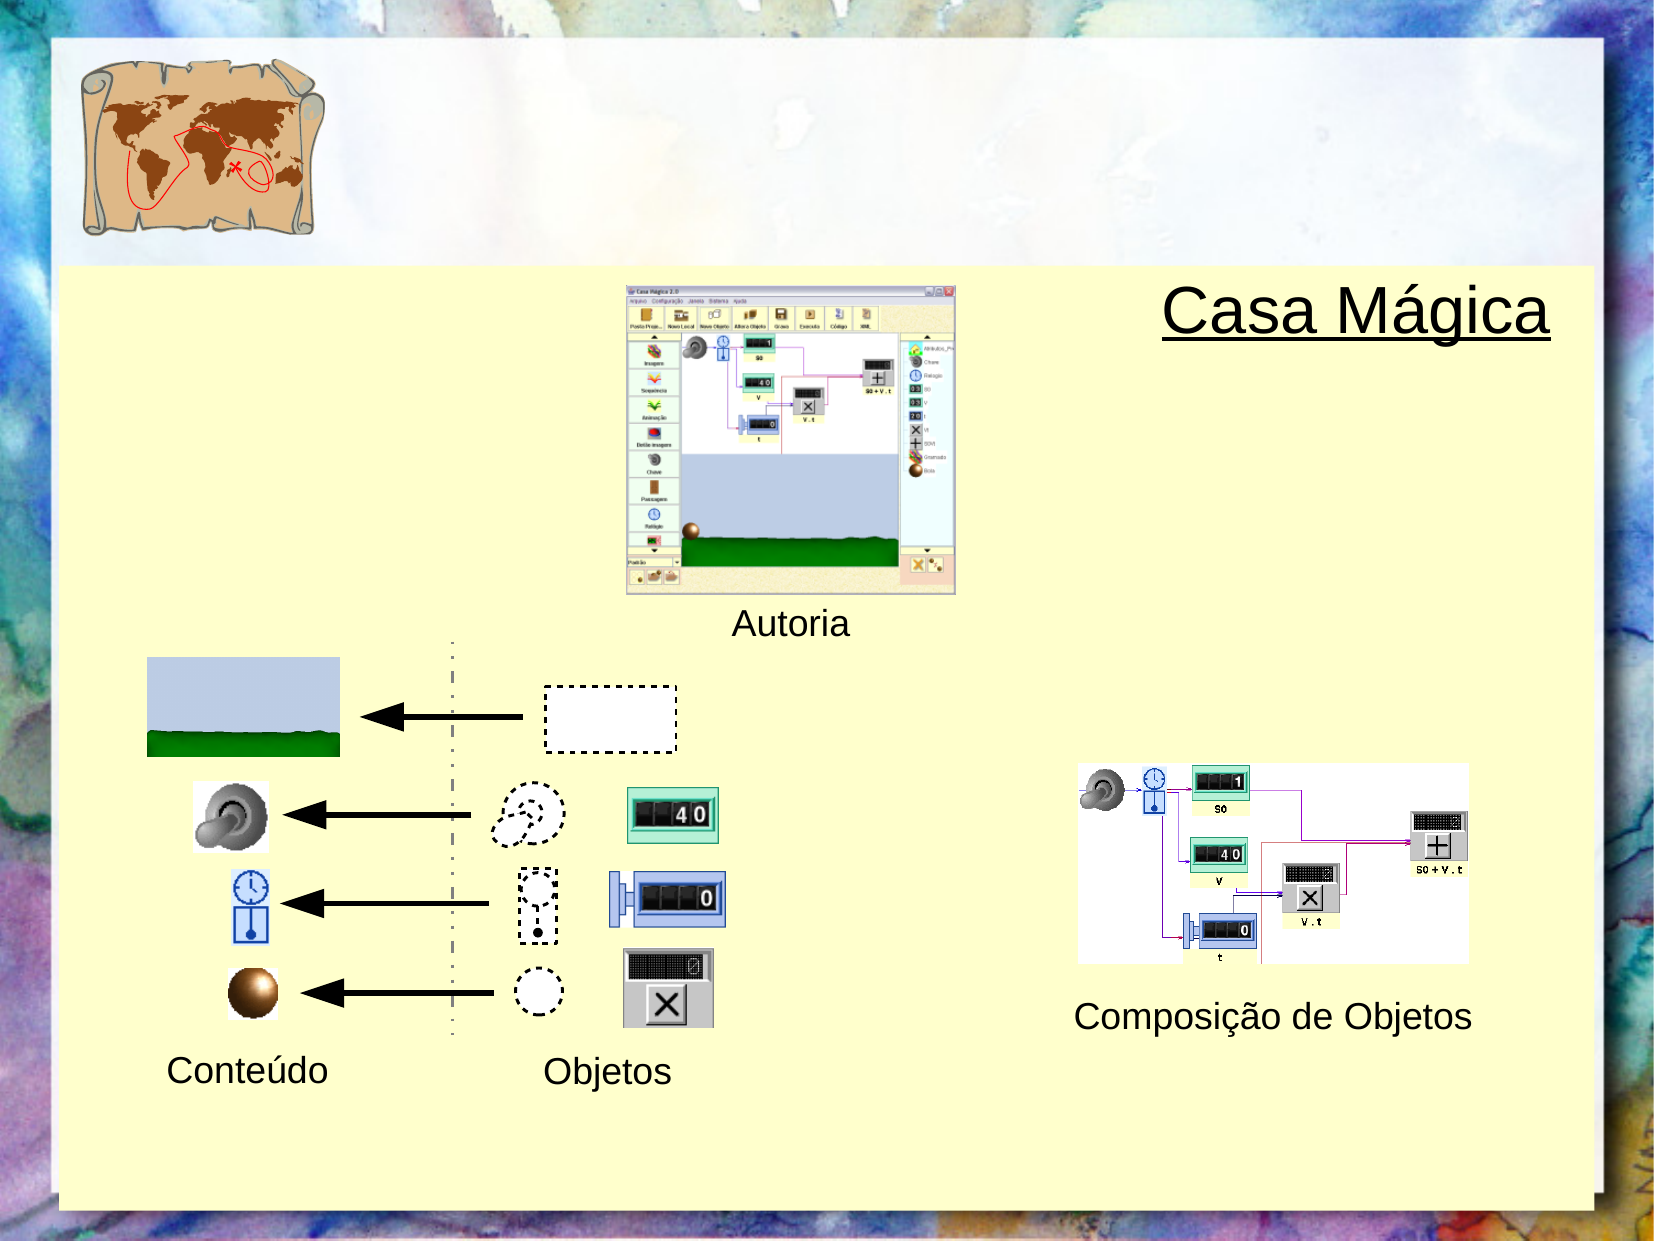

Casa Mágica
Autoria
Composição de Objetos
Conteúdo
Objetos